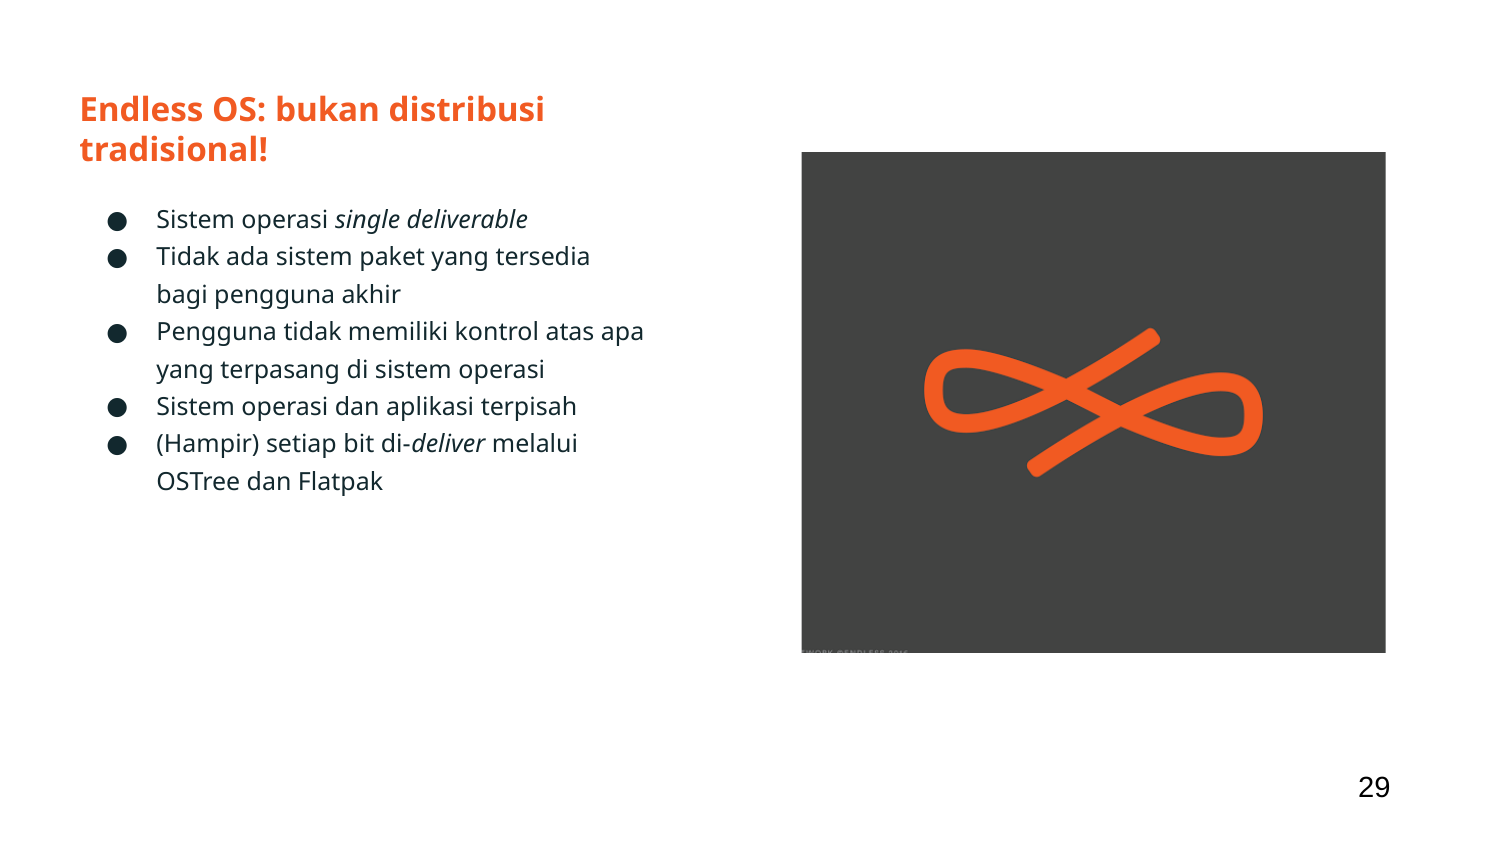

# Endless OS: bukan distribusi tradisional!
Sistem operasi single deliverable
Tidak ada sistem paket yang tersedia bagi pengguna akhir
Pengguna tidak memiliki kontrol atas apa yang terpasang di sistem operasi
Sistem operasi dan aplikasi terpisah
(Hampir) setiap bit di-deliver melalui OSTree dan Flatpak